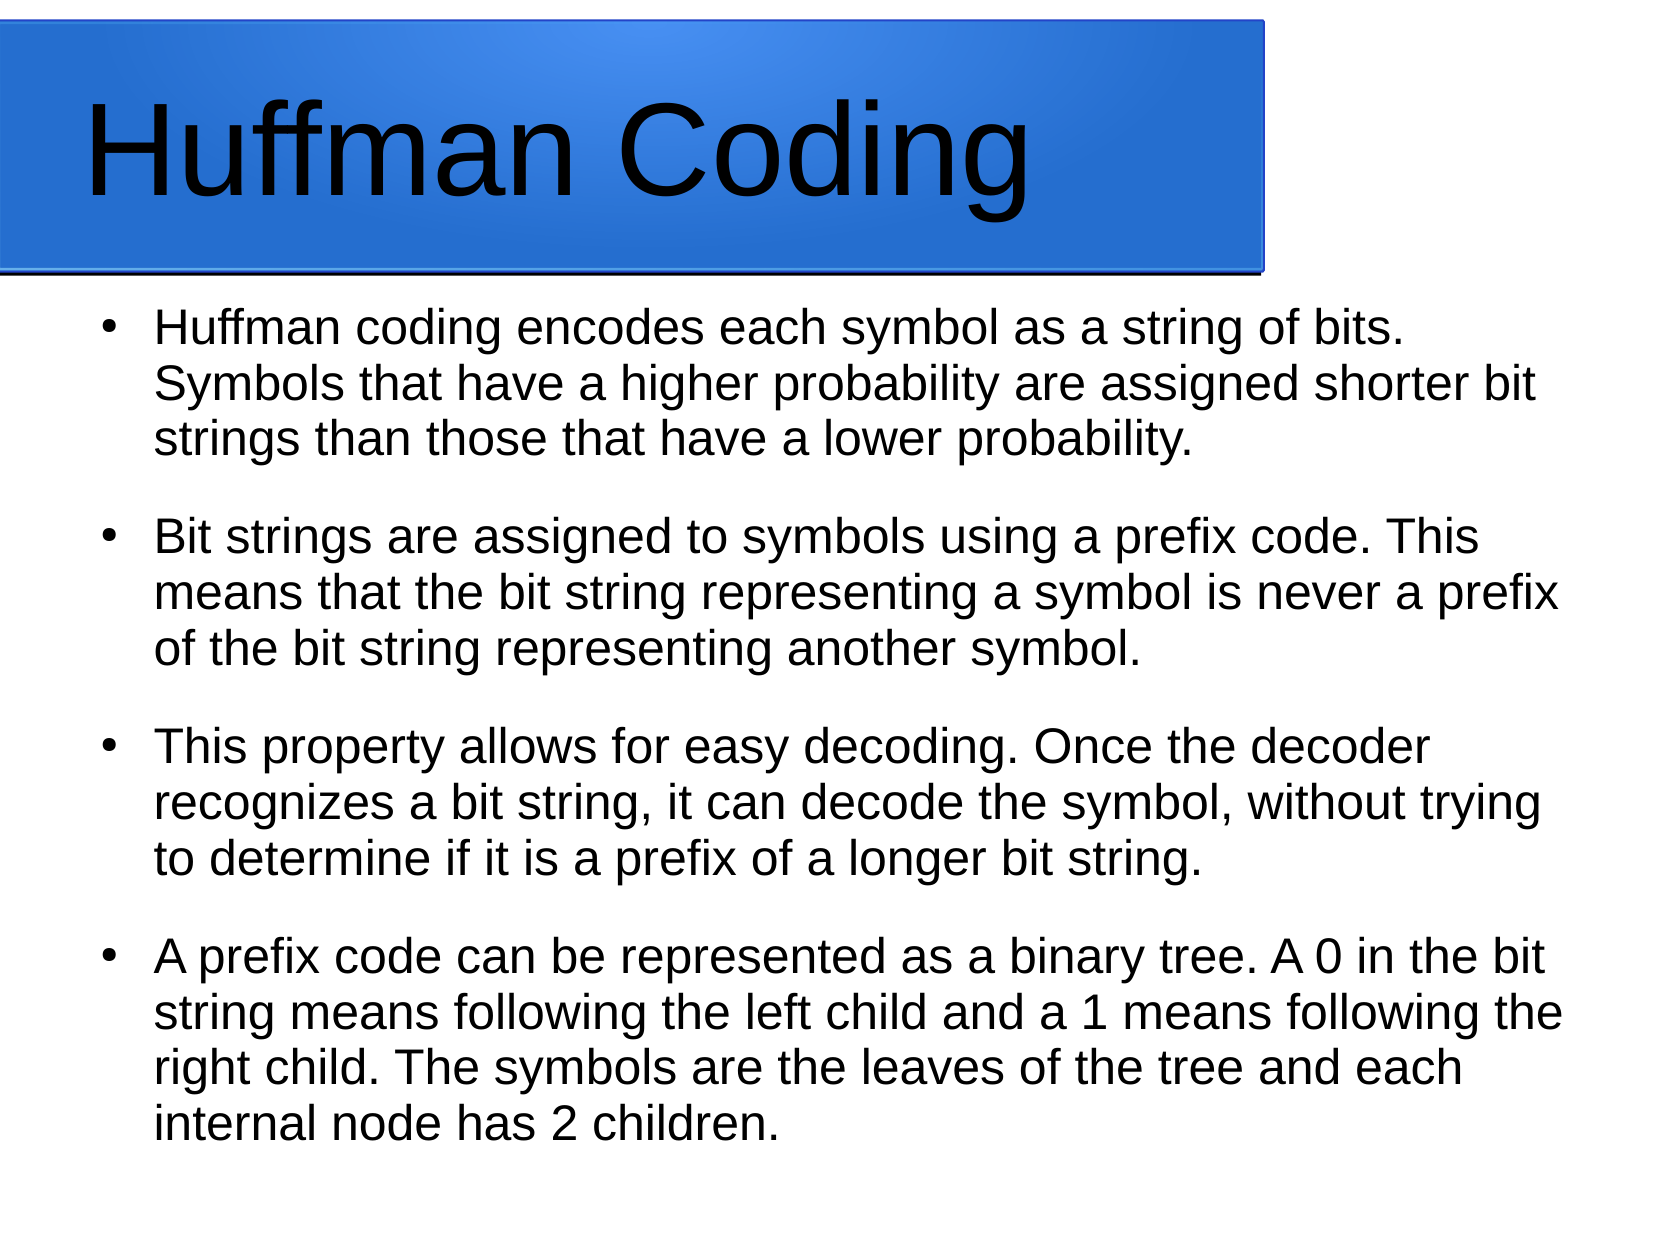

# Huffman Coding
Huffman coding encodes each symbol as a string of bits. Symbols that have a higher probability are assigned shorter bit strings than those that have a lower probability.
Bit strings are assigned to symbols using a prefix code. This means that the bit string representing a symbol is never a prefix of the bit string representing another symbol.
This property allows for easy decoding. Once the decoder recognizes a bit string, it can decode the symbol, without trying to determine if it is a prefix of a longer bit string.
A prefix code can be represented as a binary tree. A 0 in the bit string means following the left child and a 1 means following the right child. The symbols are the leaves of the tree and each internal node has 2 children.